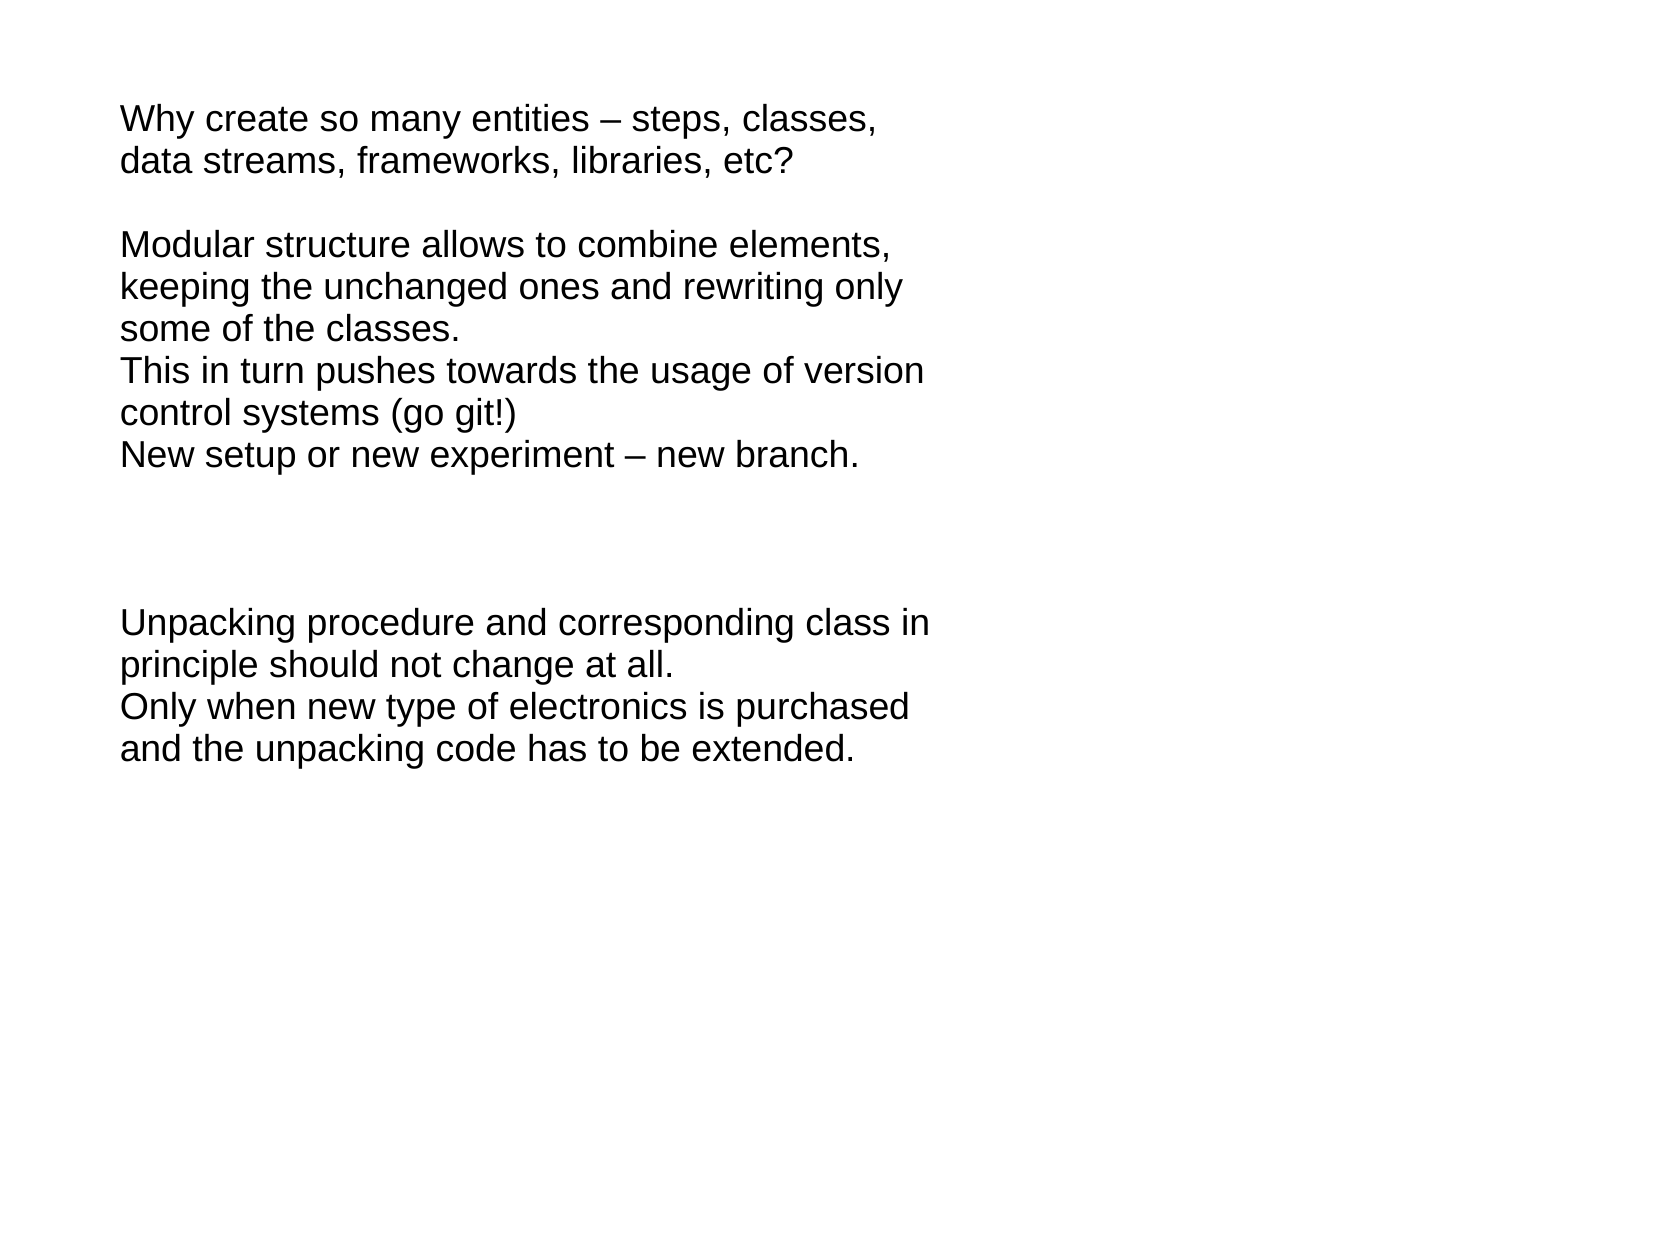

Why create so many entities – steps, classes, data streams, frameworks, libraries, etc?
Modular structure allows to combine elements, keeping the unchanged ones and rewriting only some of the classes.
This in turn pushes towards the usage of version control systems (go git!)
New setup or new experiment – new branch.
Unpacking procedure and corresponding class in principle should not change at all.
Only when new type of electronics is purchased and the unpacking code has to be extended.